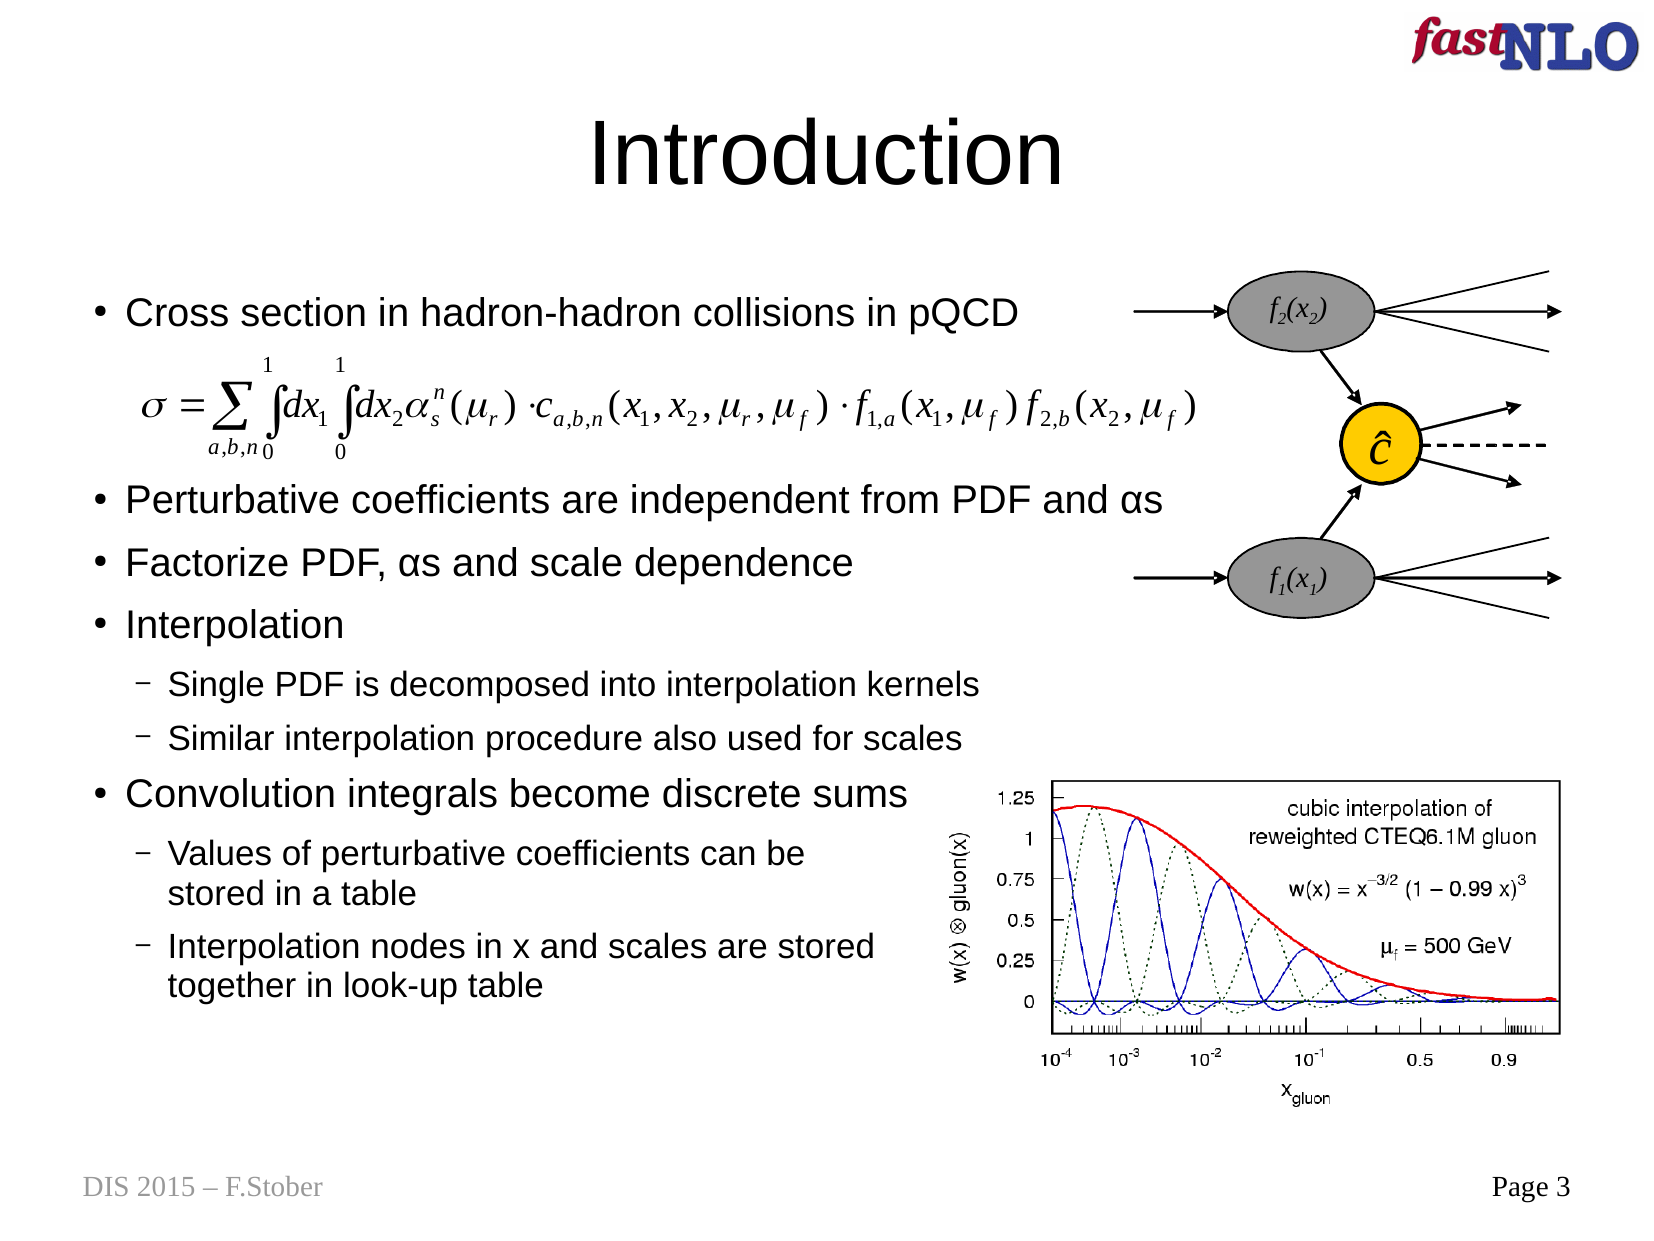

# Introduction
f2(x2)
Cross section in hadron-hadron collisions in pQCD
Perturbative coefficients are independent from PDF and αs
Factorize PDF, αs and scale dependence
Interpolation
Single PDF is decomposed into interpolation kernels
Similar interpolation procedure also used for scales
Convolution integrals become discrete sums
Values of perturbative coefficients can be
stored in a table
Interpolation nodes in x and scales are stored
together in look-up table
c
ˆ
f1(x1)
3